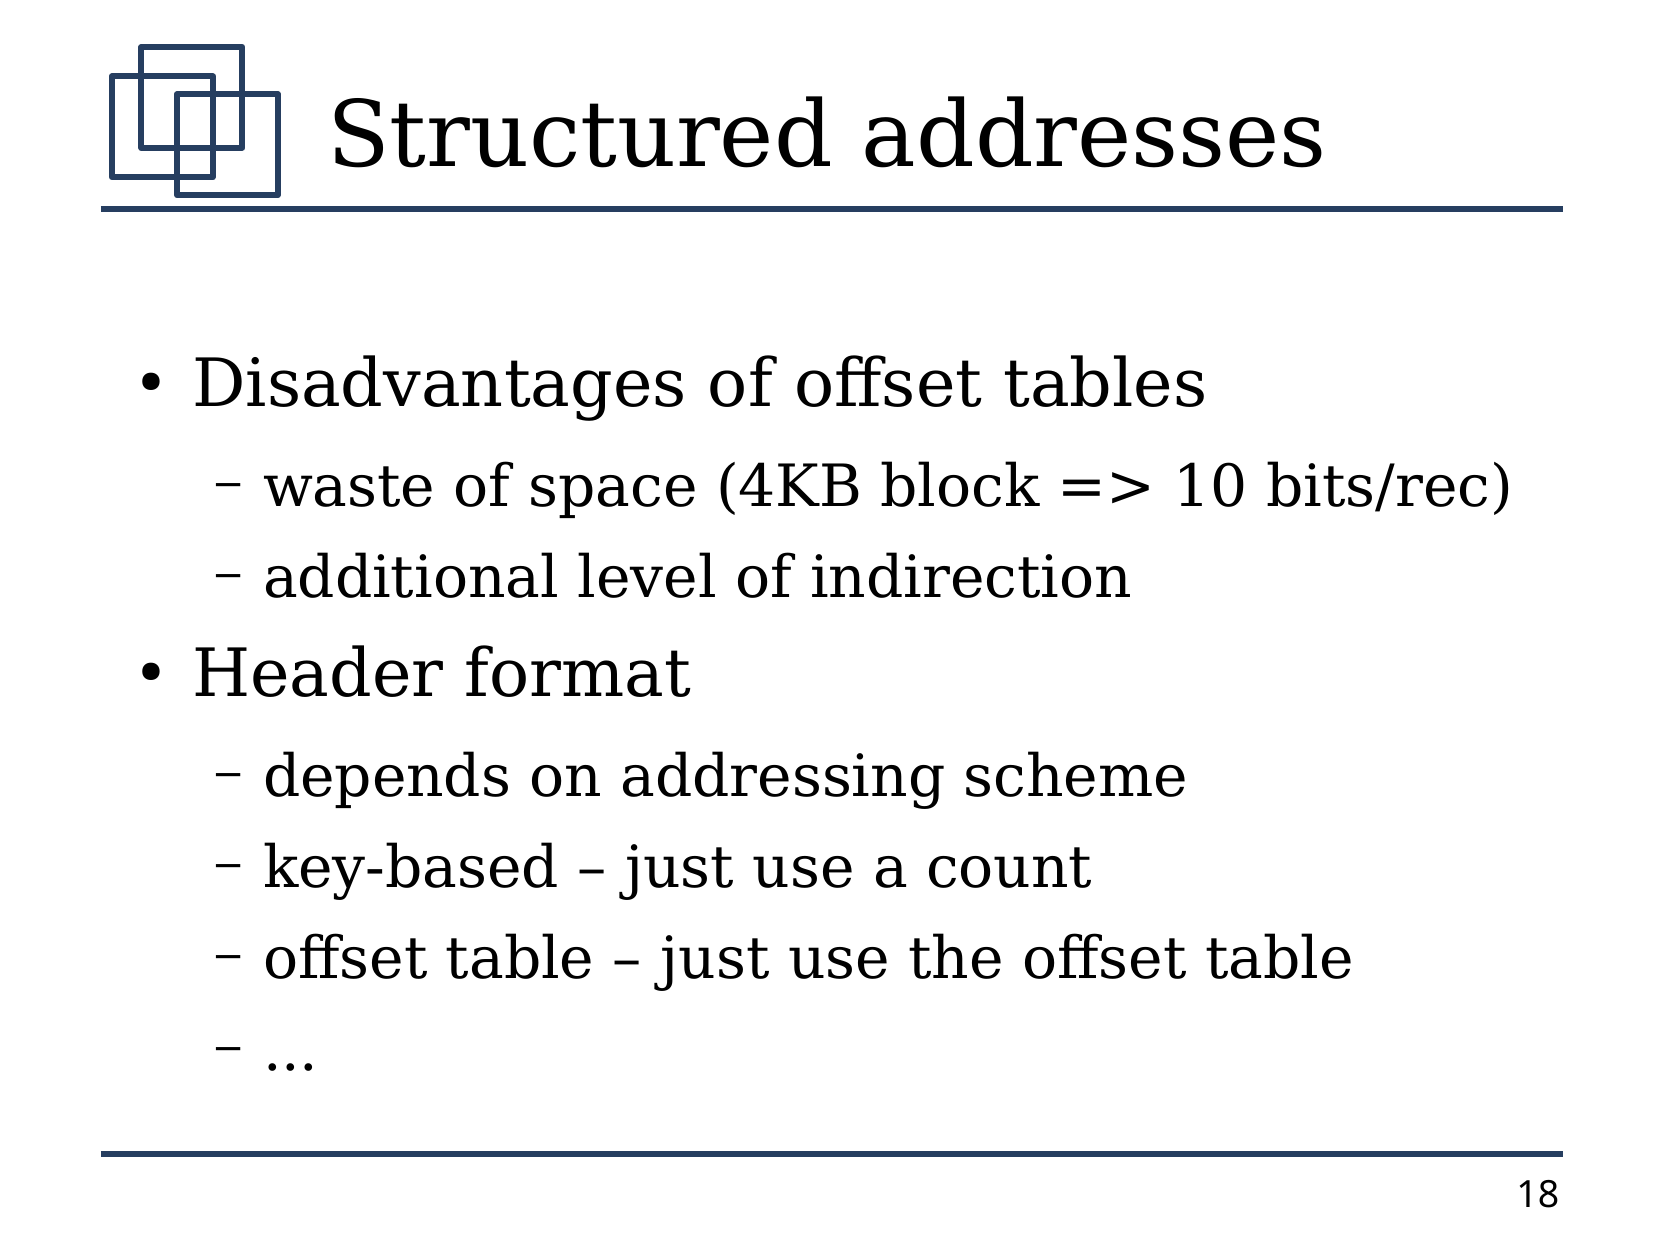

# Structured addresses
Disadvantages of offset tables
waste of space (4KB block => 10 bits/rec)
additional level of indirection
Header format
depends on addressing scheme
key-based – just use a count
offset table – just use the offset table
...